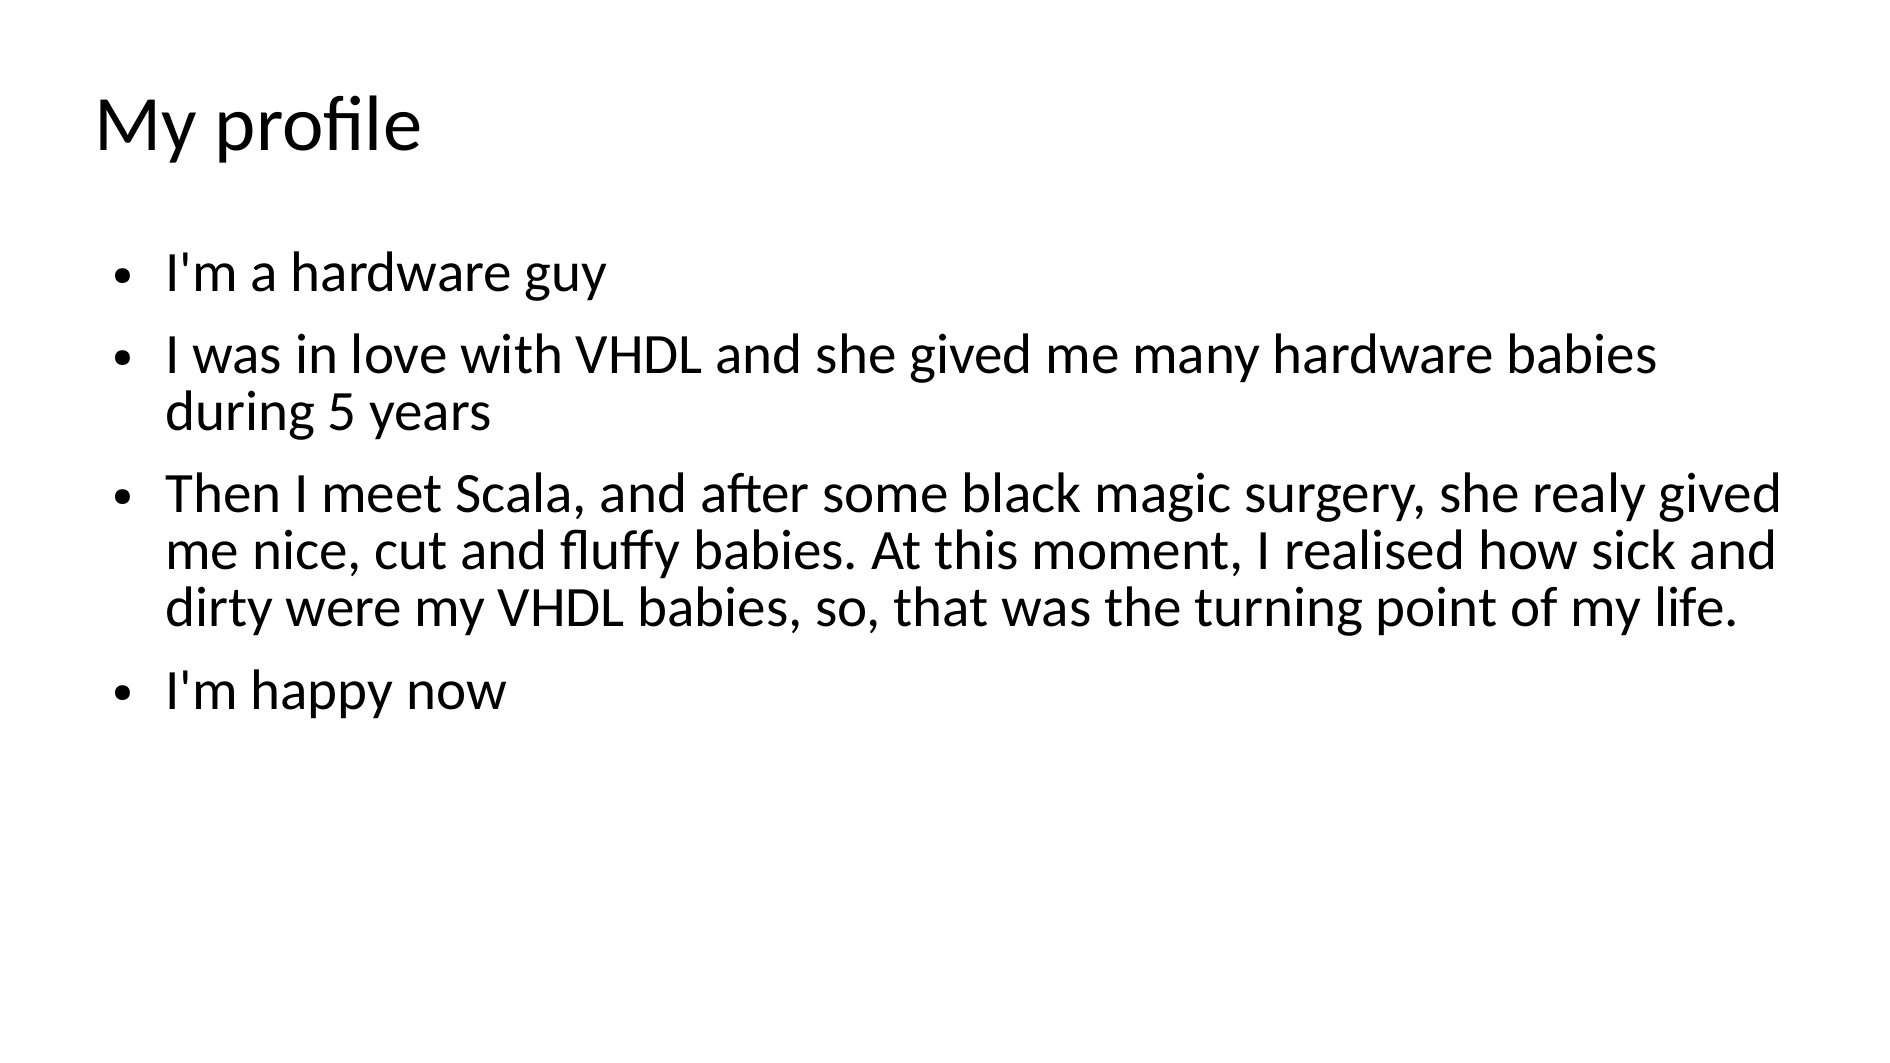

# My profile
I'm a hardware guy
I was in love with VHDL and she gived me many hardware babies during 5 years
Then I meet Scala, and after some black magic surgery, she realy gived me nice, cut and fluffy babies. At this moment, I realised how sick and dirty were my VHDL babies, so, that was the turning point of my life.
I'm happy now